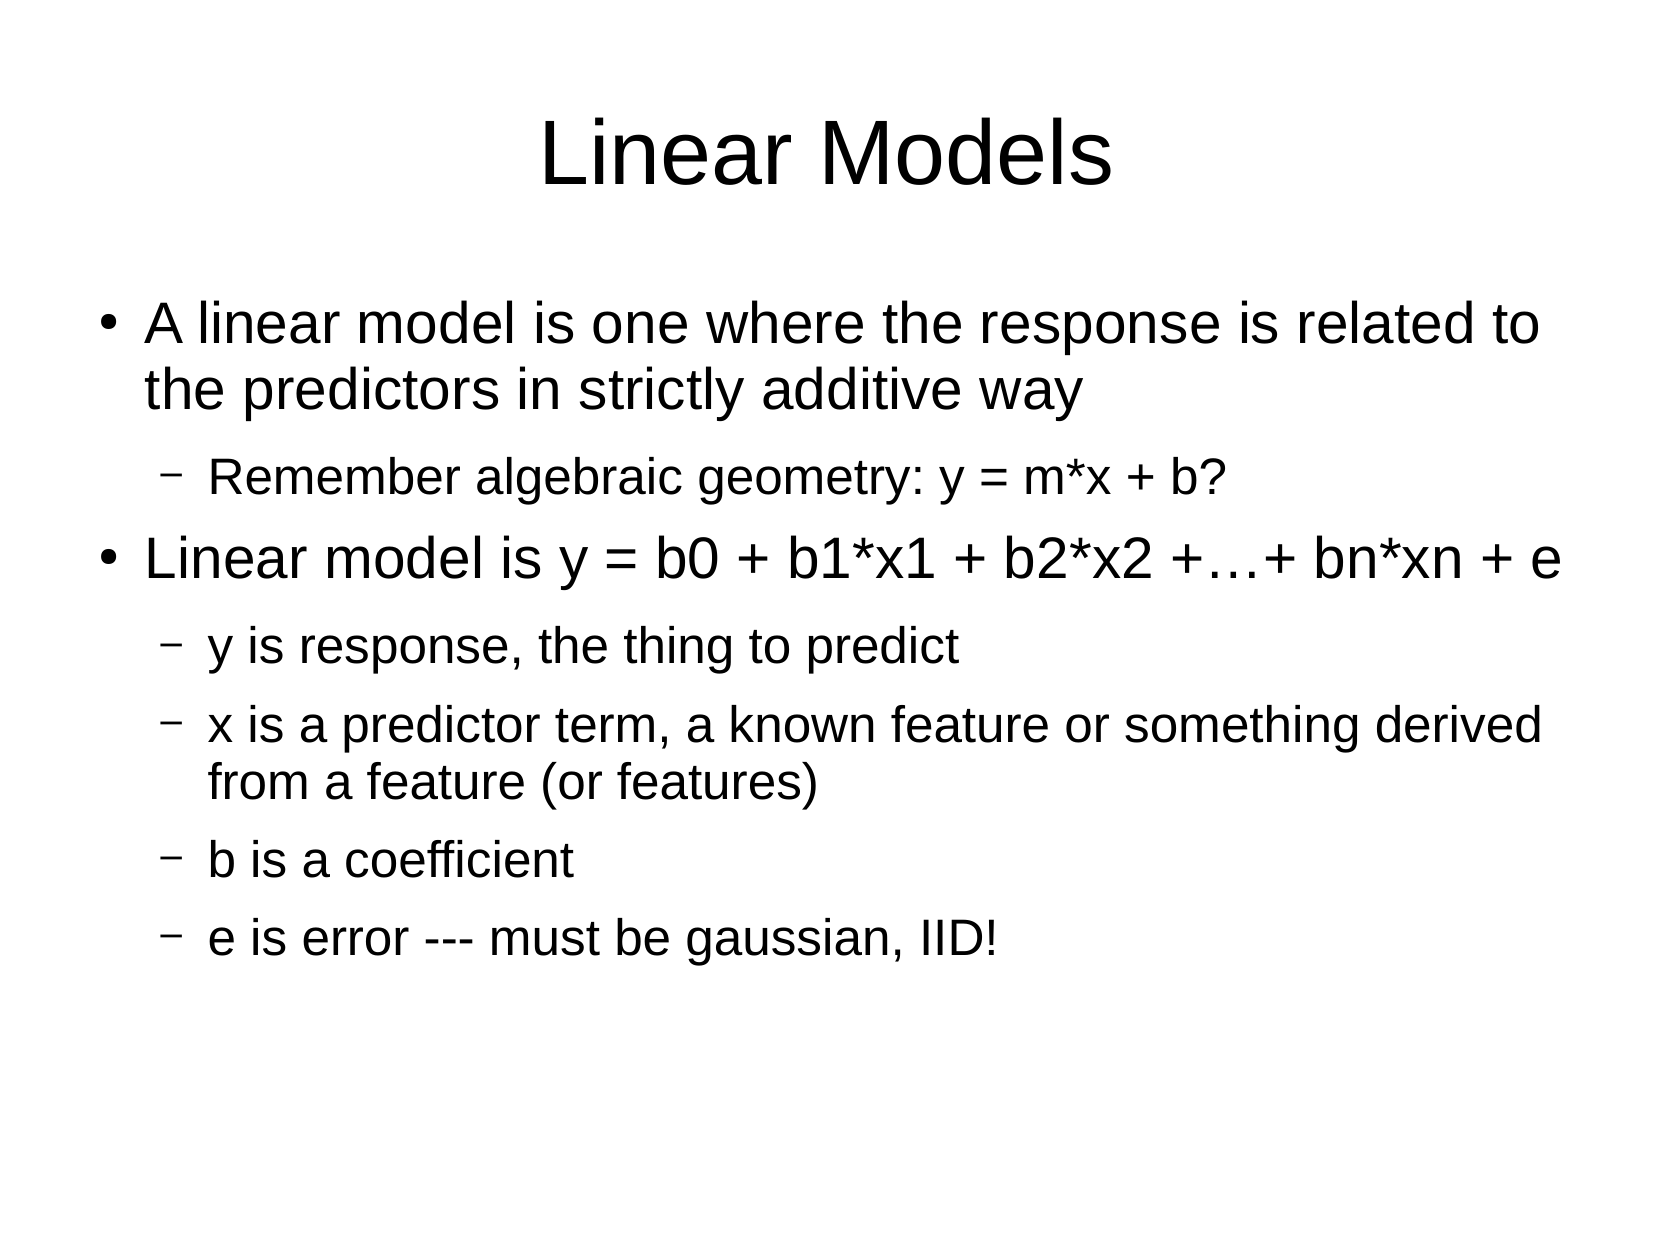

# Linear Models
A linear model is one where the response is related to the predictors in strictly additive way
Remember algebraic geometry: y = m*x + b?
Linear model is y = b0 + b1*x1 + b2*x2 +…+ bn*xn + e
y is response, the thing to predict
x is a predictor term, a known feature or something derived from a feature (or features)
b is a coefficient
e is error --- must be gaussian, IID!